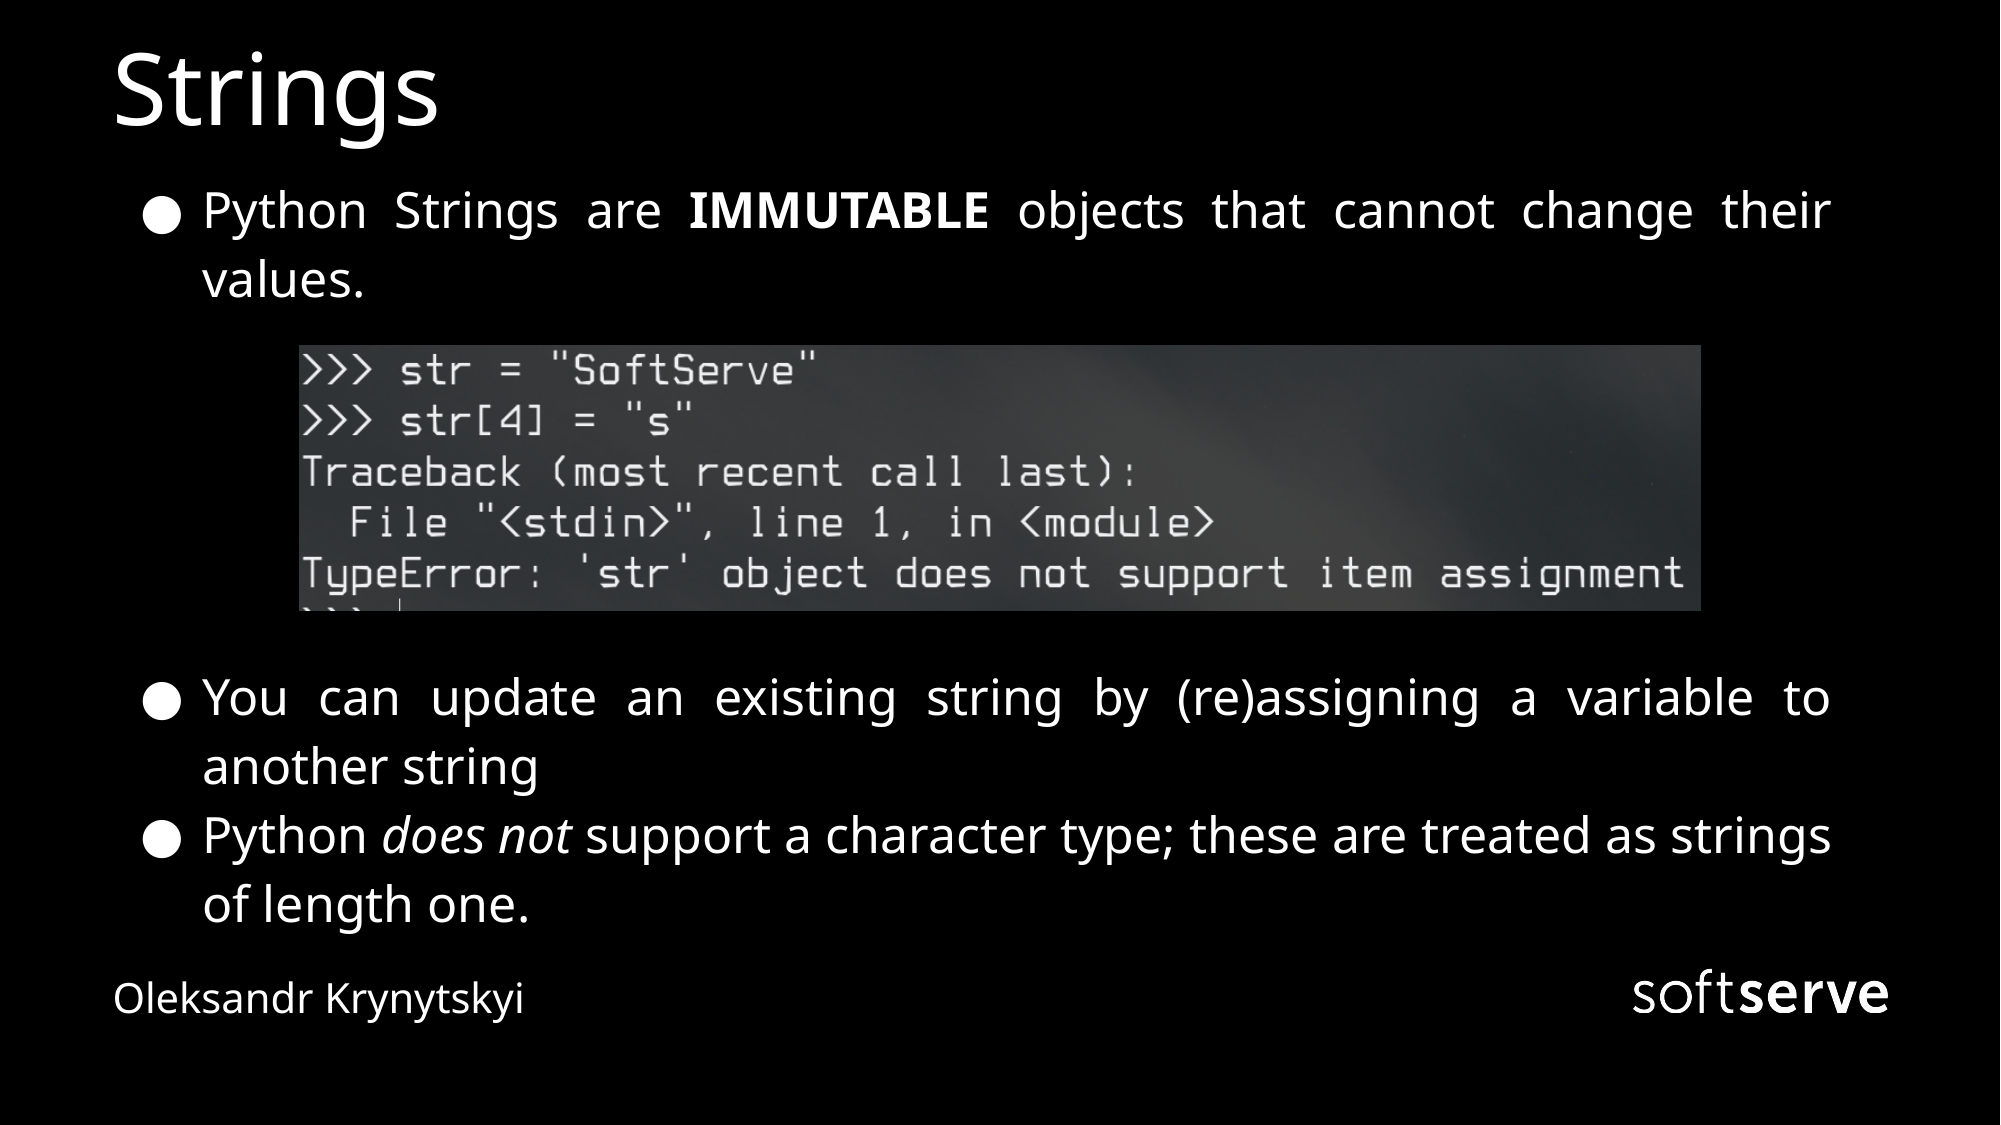

# Strings
Python Strings are IMMUTABLE objects that cannot change their values.
You can update an existing string by (re)assigning a variable to another string
Python does not support a character type; these are treated as strings of length one.
Oleksandr Krynytskyi